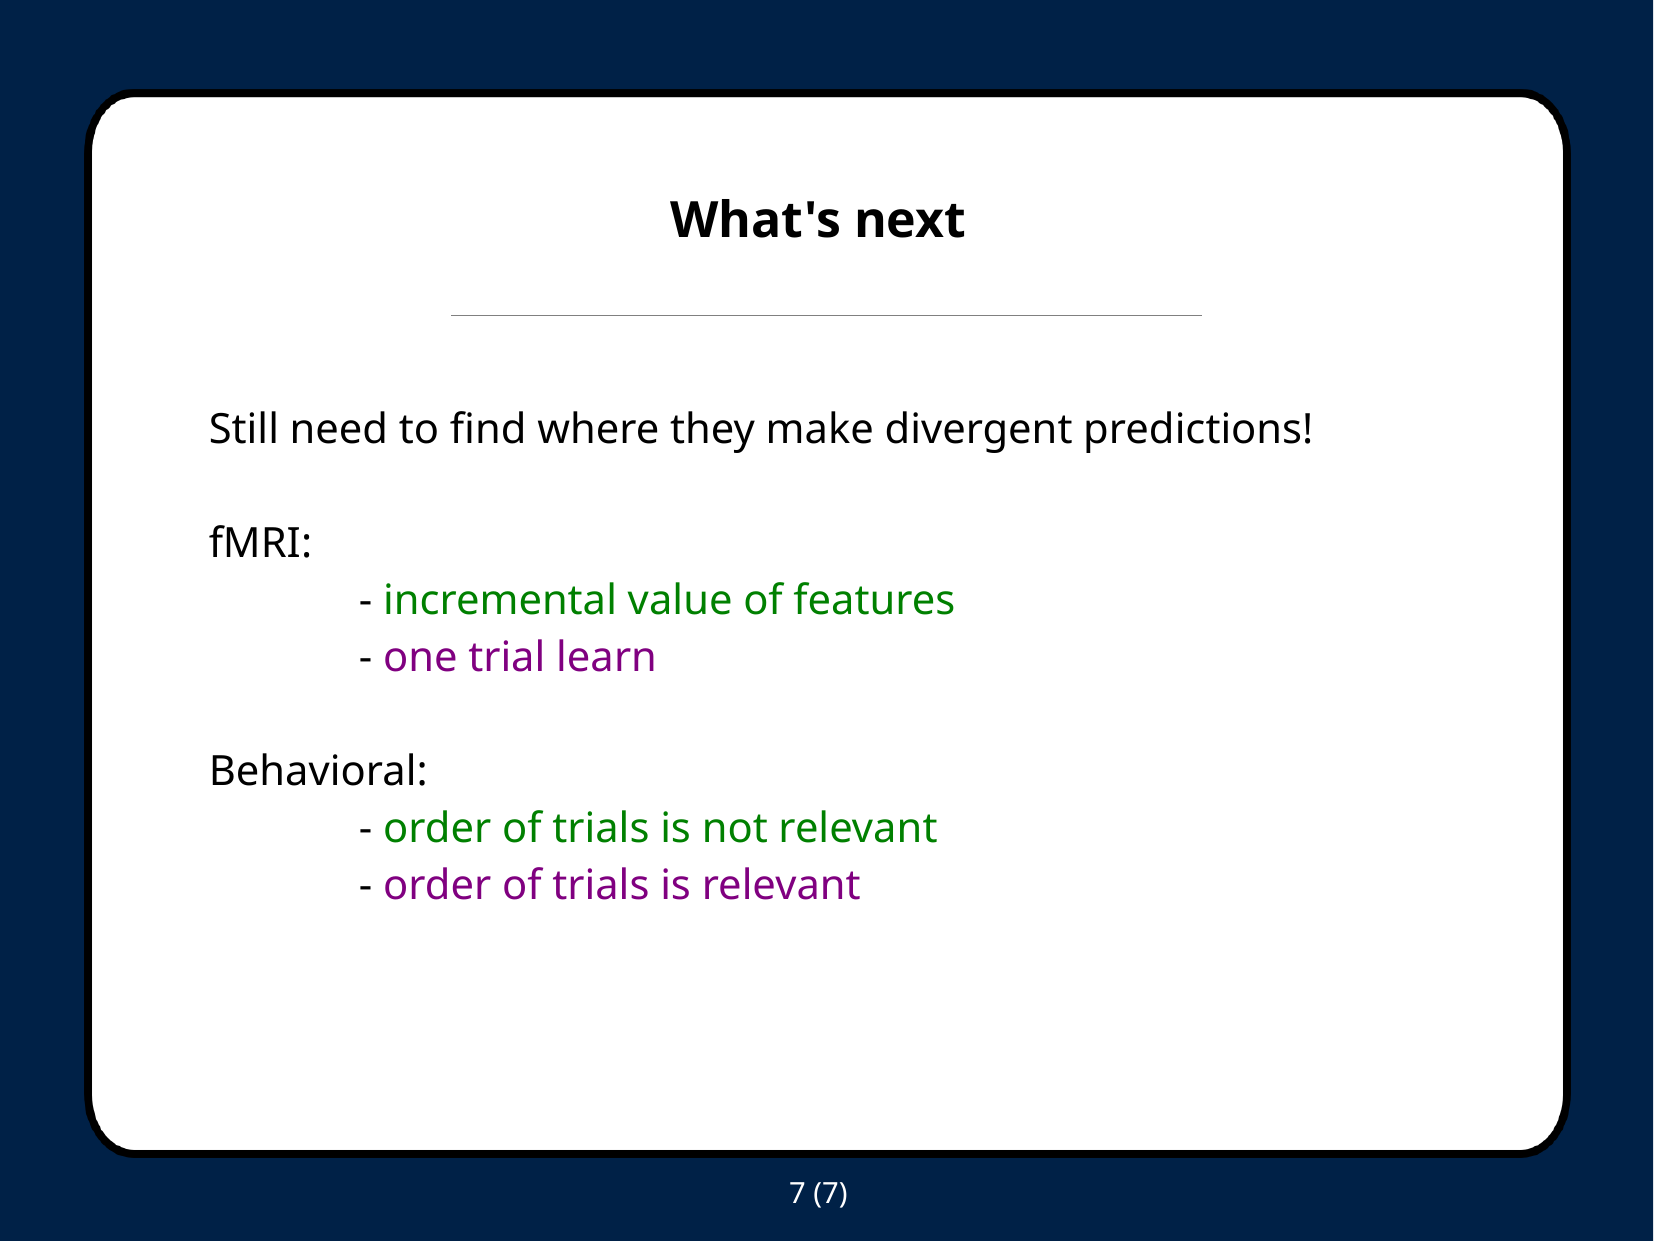

# What's next
Still need to find where they make divergent predictions!
fMRI:
		- incremental value of features
		- one trial learn
Behavioral:
		- order of trials is not relevant
		- order of trials is relevant
7 (7)